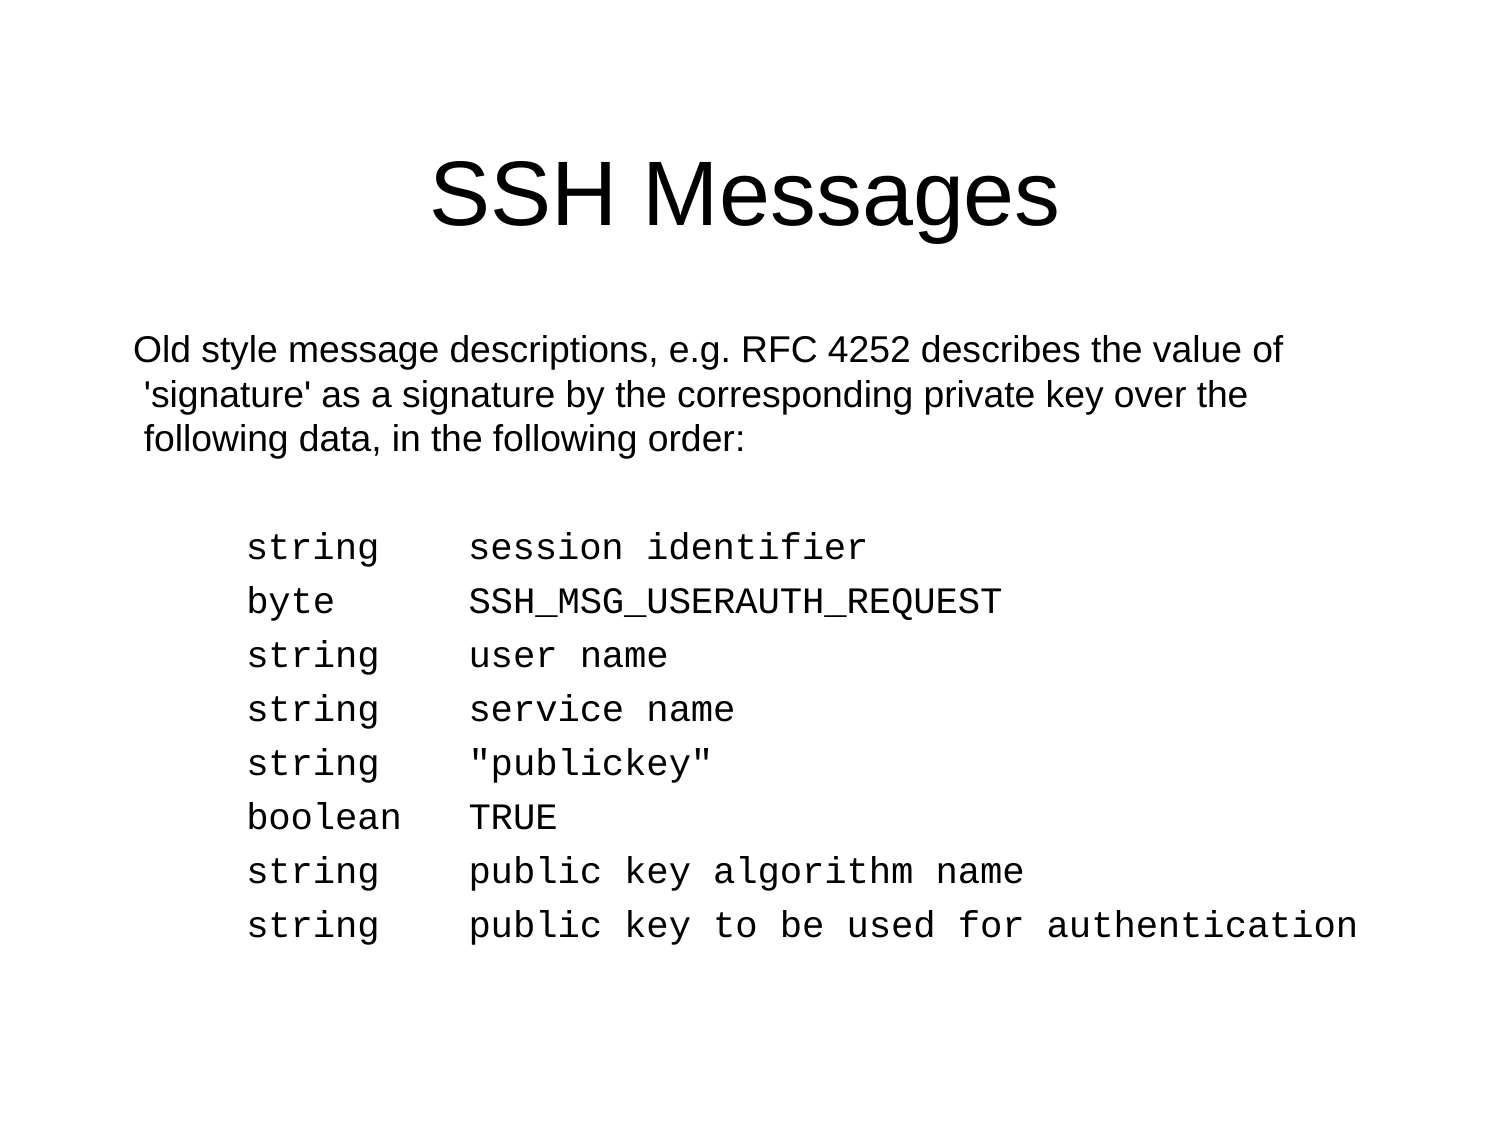

# SSH Messages
 Old style message descriptions, e.g. RFC 4252 describes the value of 'signature' as a signature by the corresponding private key over the following data, in the following order:
 string session identifier
 byte SSH_MSG_USERAUTH_REQUEST
 string user name
 string service name
 string "publickey"
 boolean TRUE
 string public key algorithm name
 string public key to be used for authentication